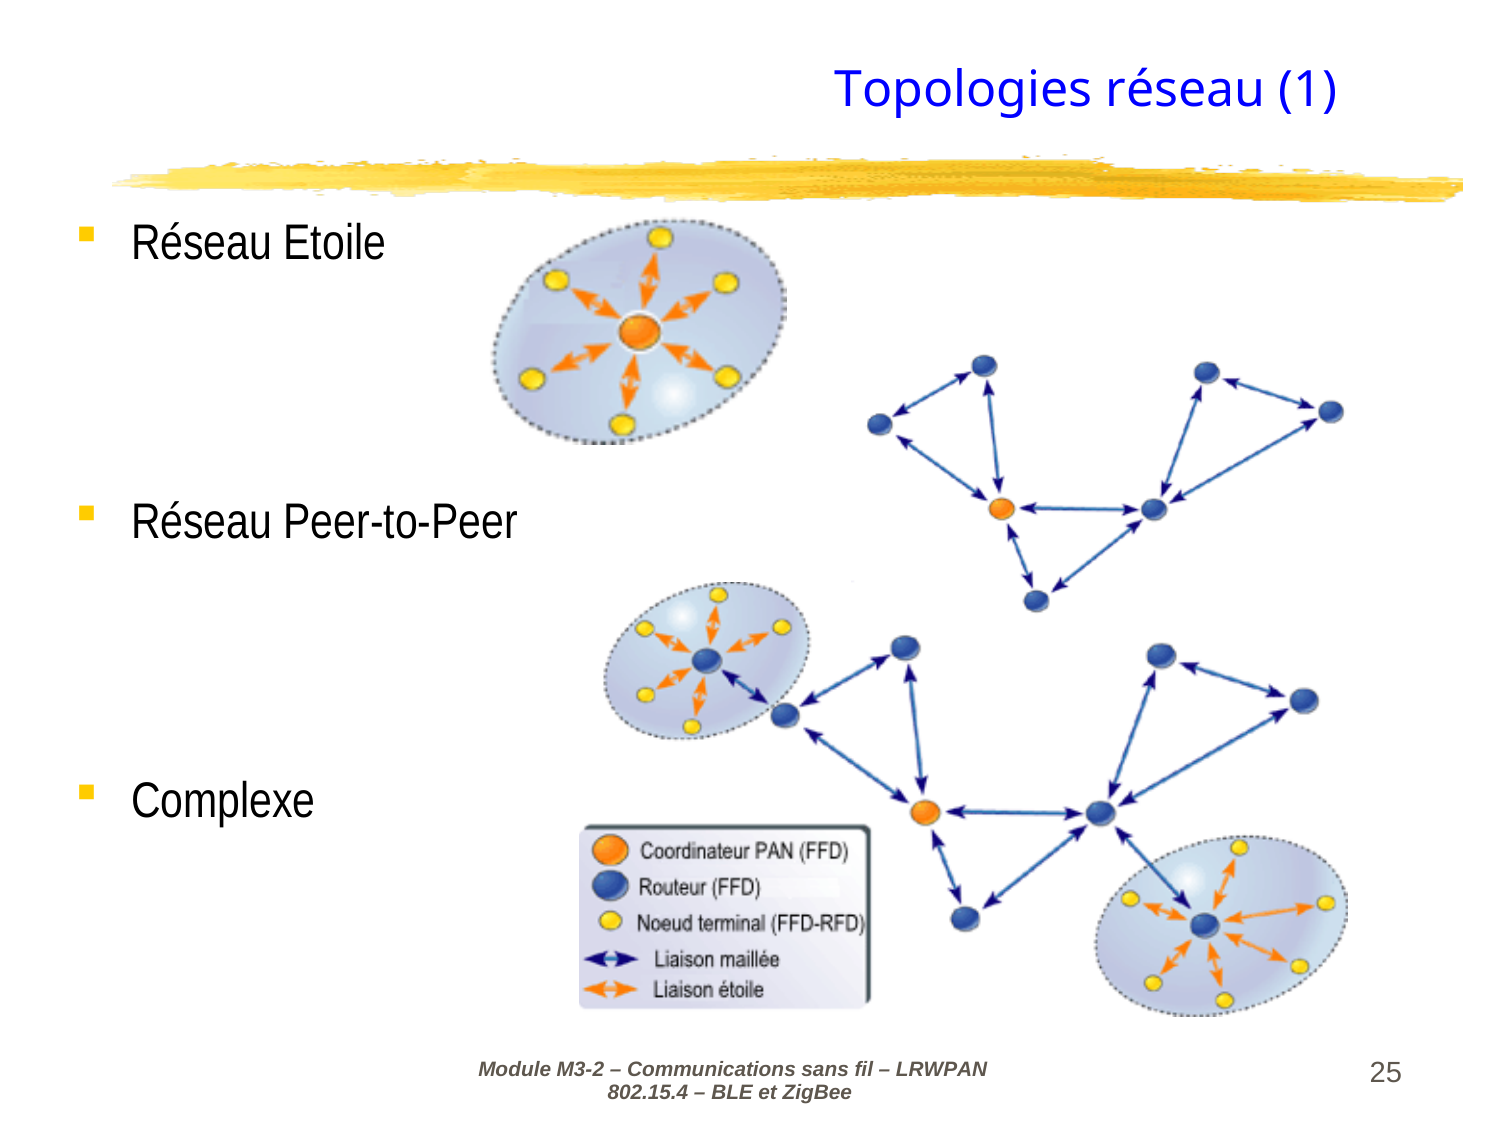

# Topologies réseau (1)
Réseau Etoile
Réseau Peer-to-Peer
Complexe
25